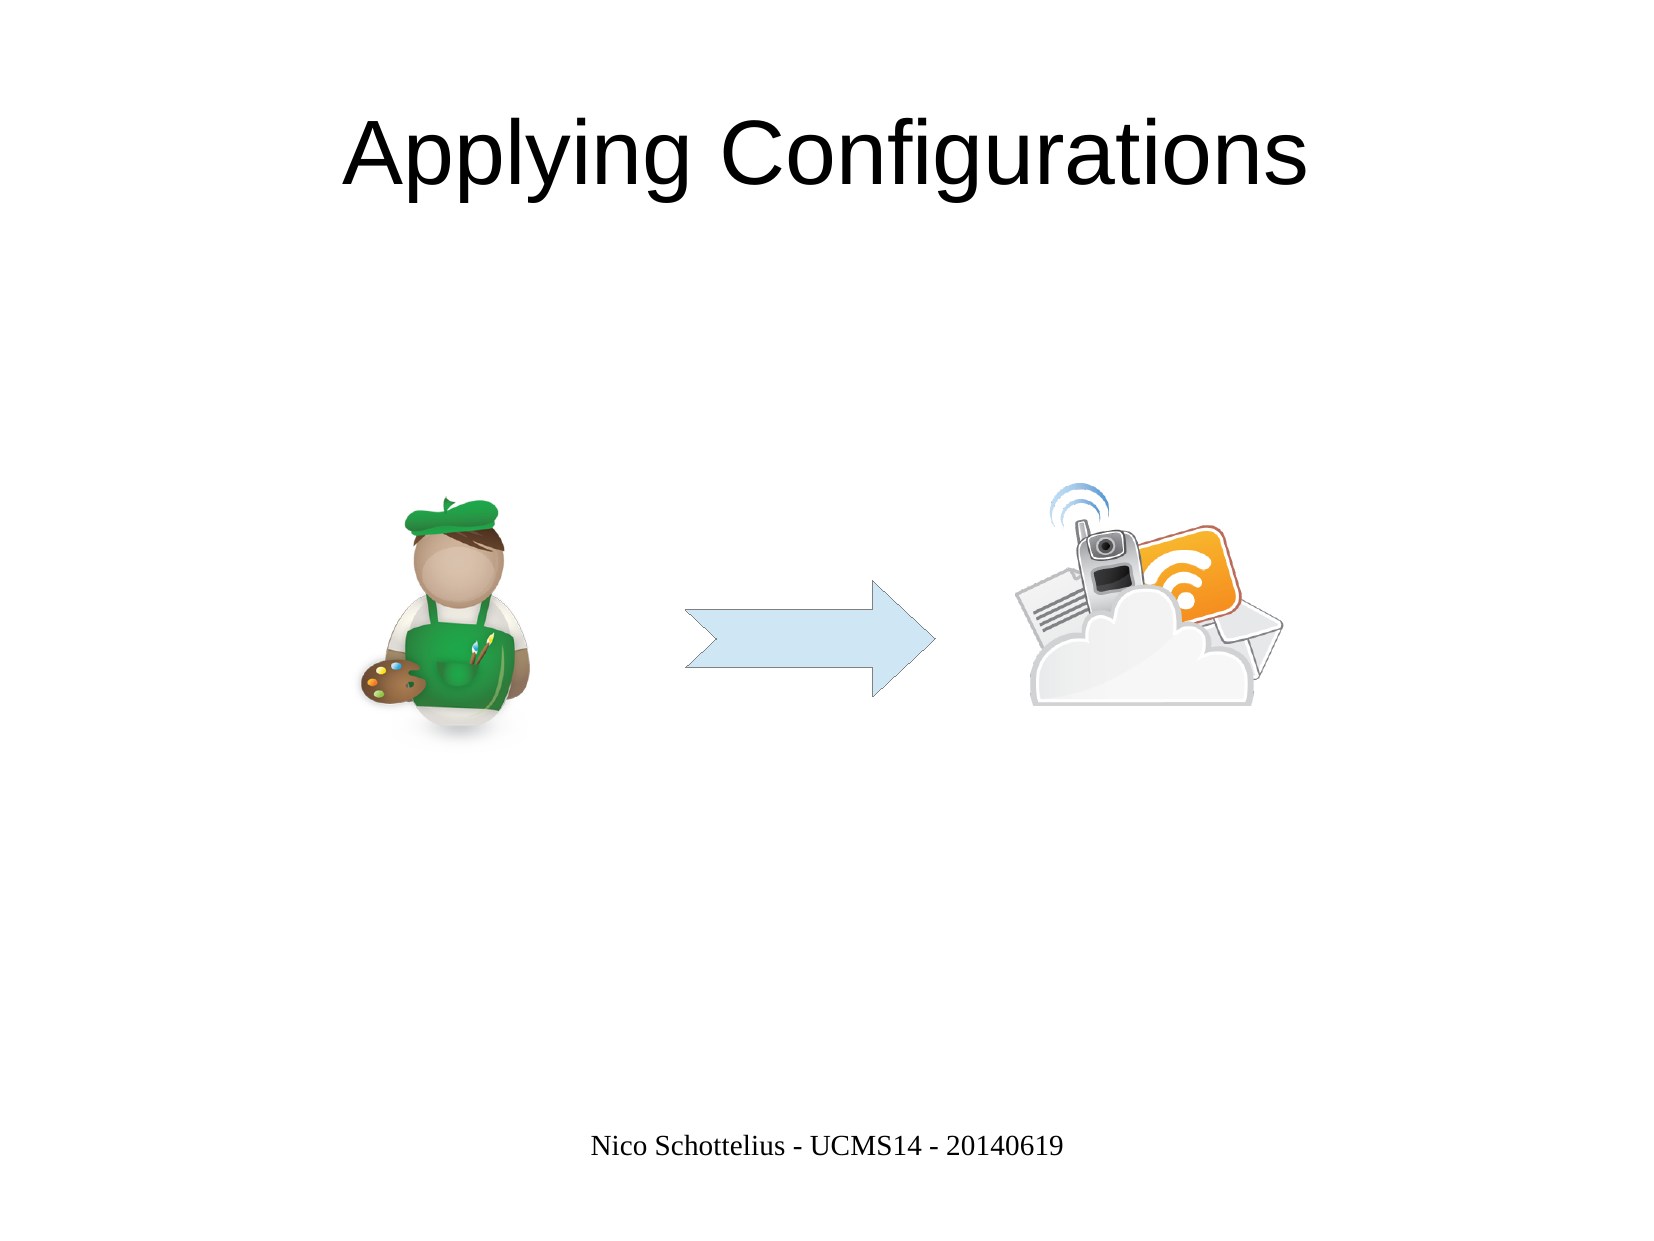

# Applying Configurations
Nico Schottelius - UCMS14 - 20140619